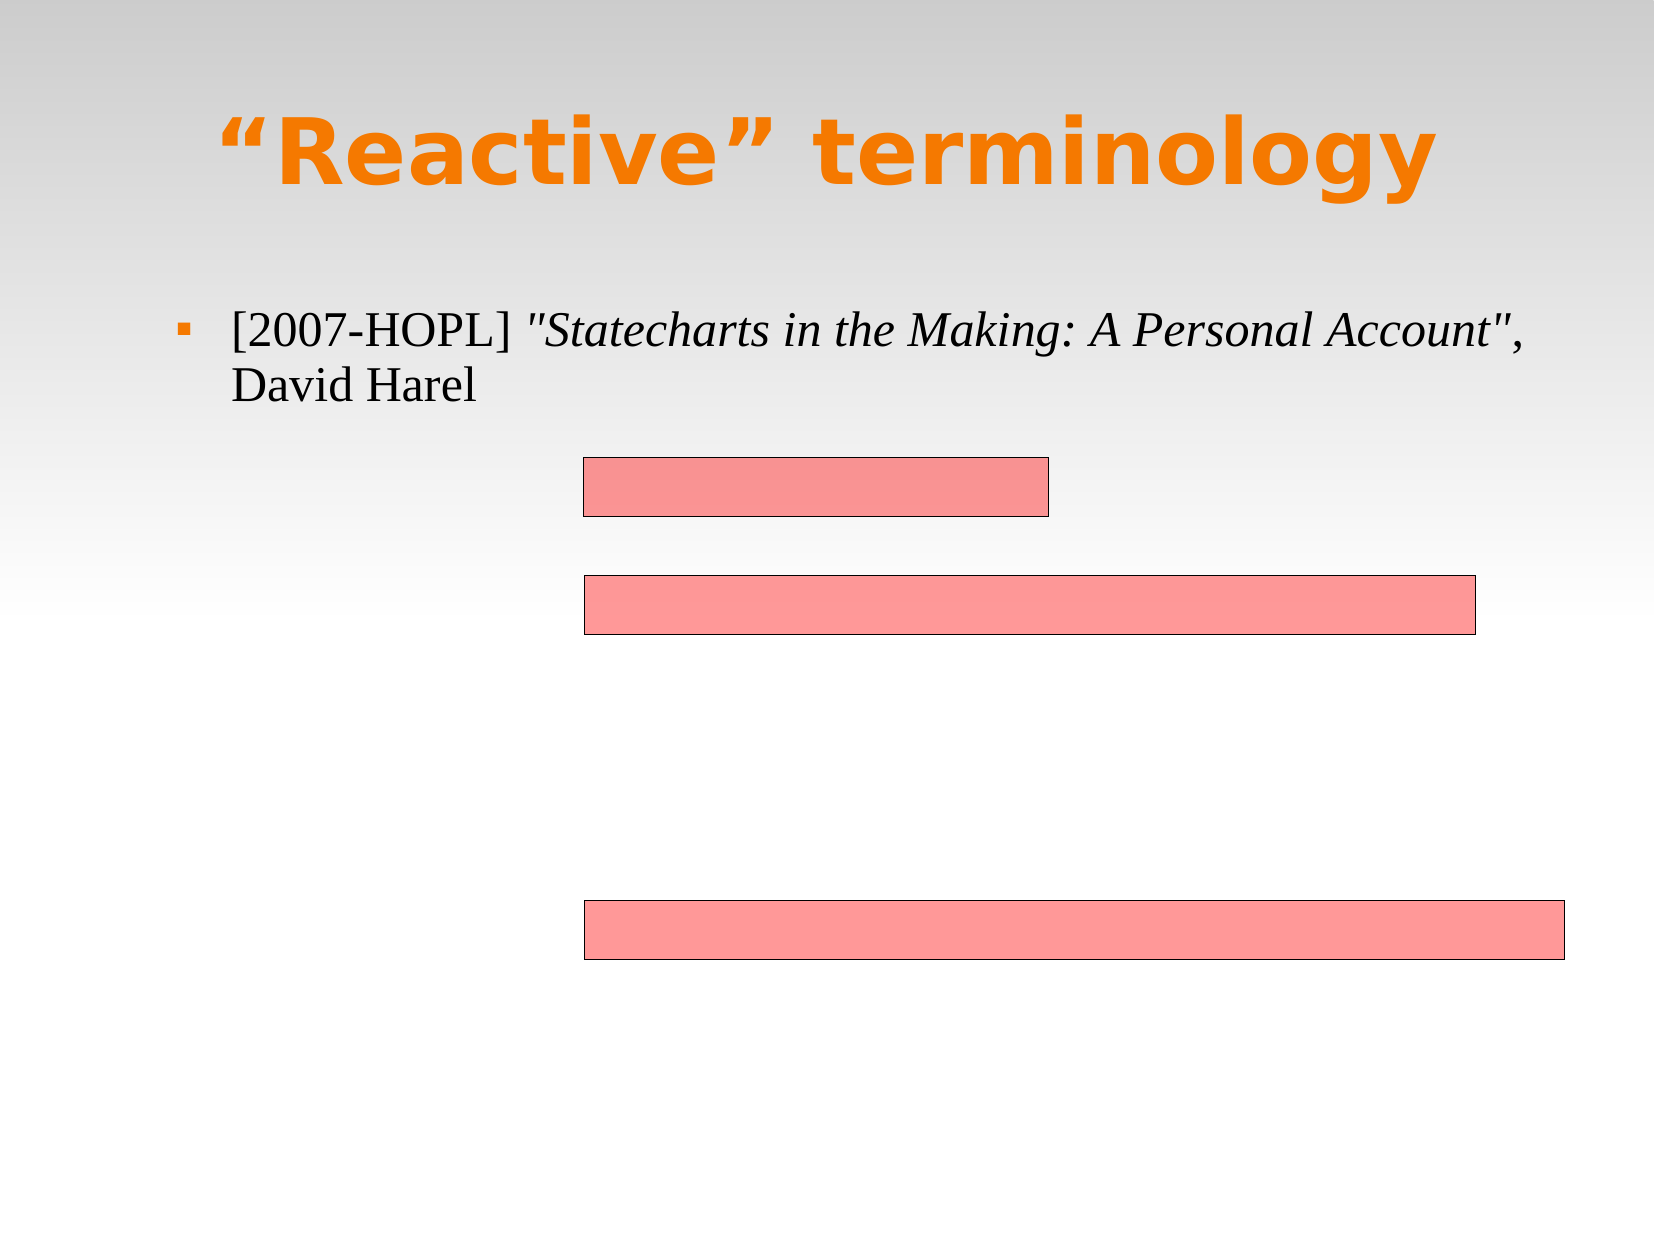

# “Reactive” terminology
[2007-HOPL] "Statecharts in the Making: A Personal Account", David Harel